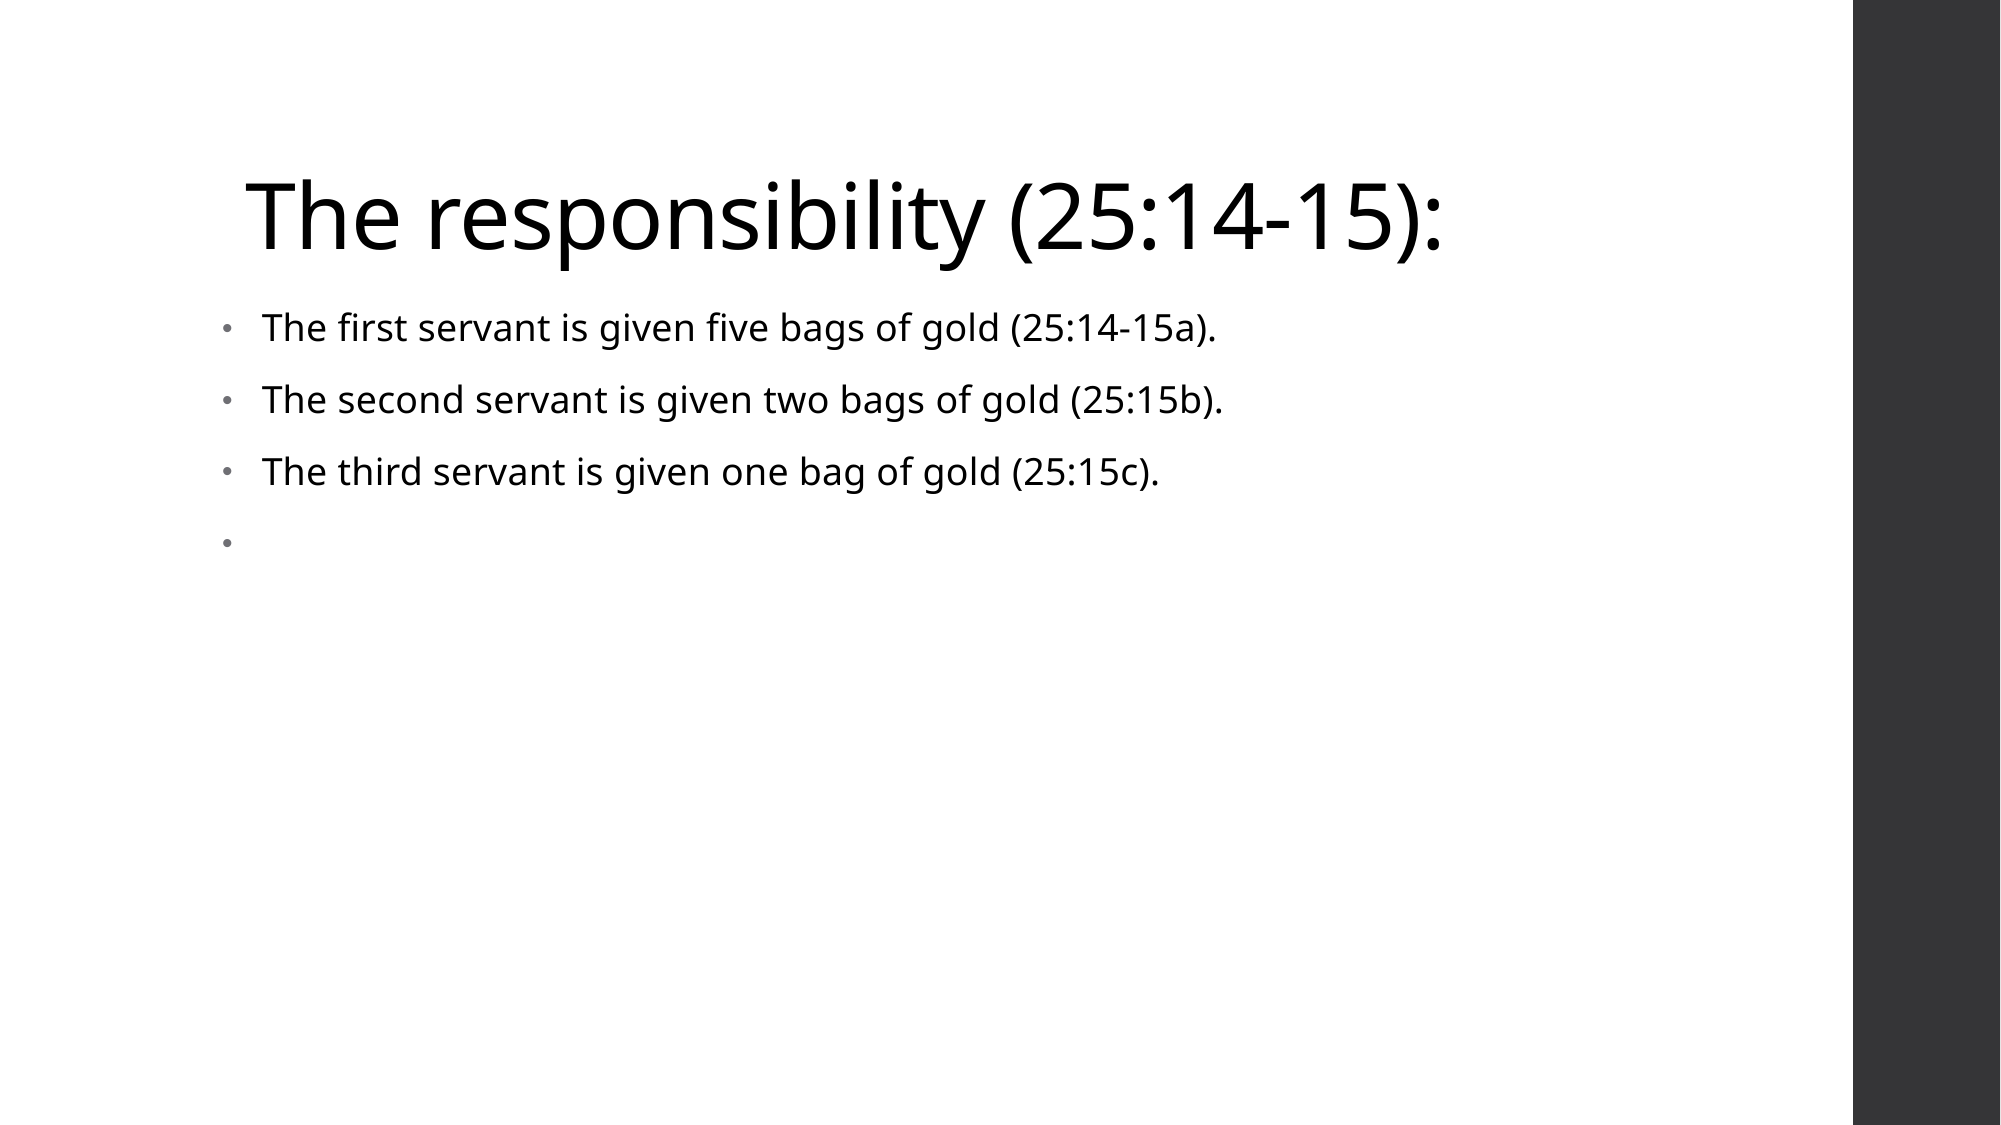

# The responsibility (25:14-15):
 The first servant is given five bags of gold (25:14-15a).
 The second servant is given two bags of gold (25:15b).
 The third servant is given one bag of gold (25:15c).